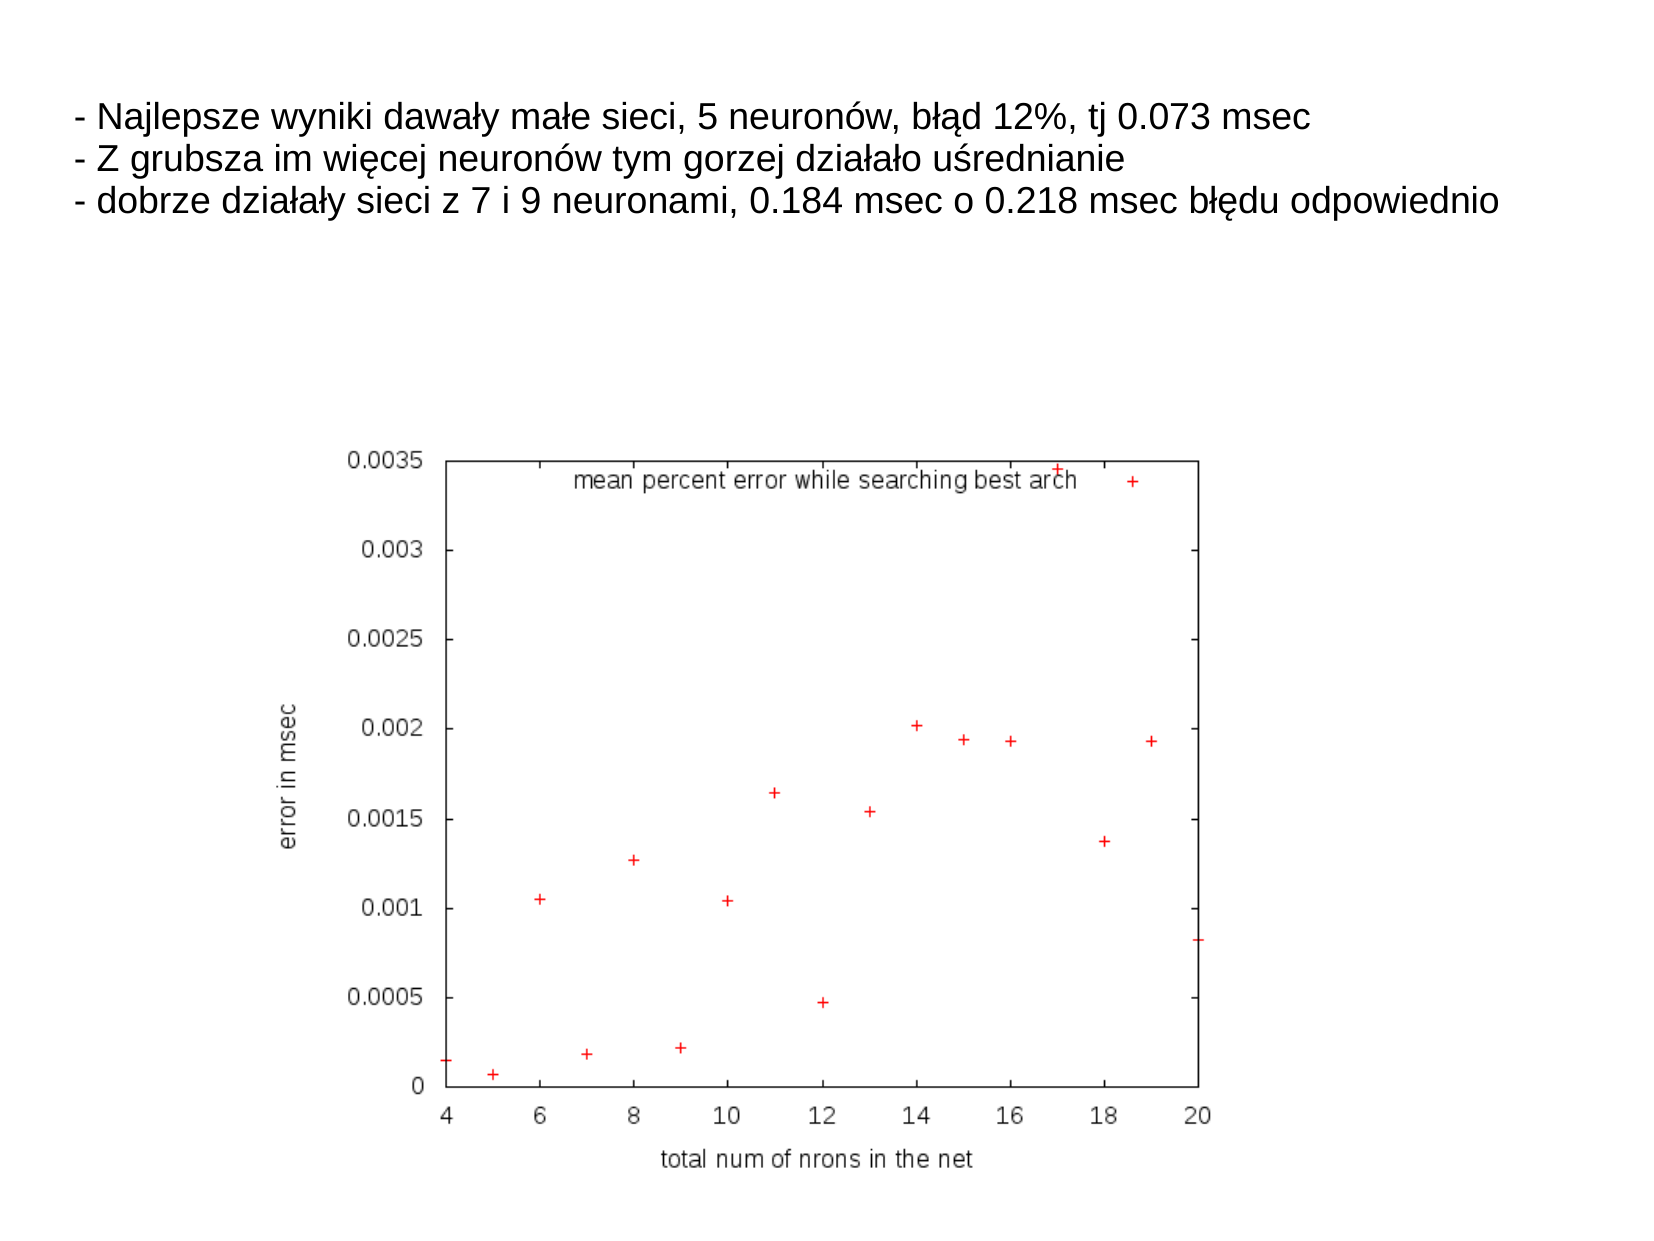

- Najlepsze wyniki dawały małe sieci, 5 neuronów, błąd 12%, tj 0.073 msec
- Z grubsza im więcej neuronów tym gorzej działało uśrednianie
- dobrze działały sieci z 7 i 9 neuronami, 0.184 msec o 0.218 msec błędu odpowiednio